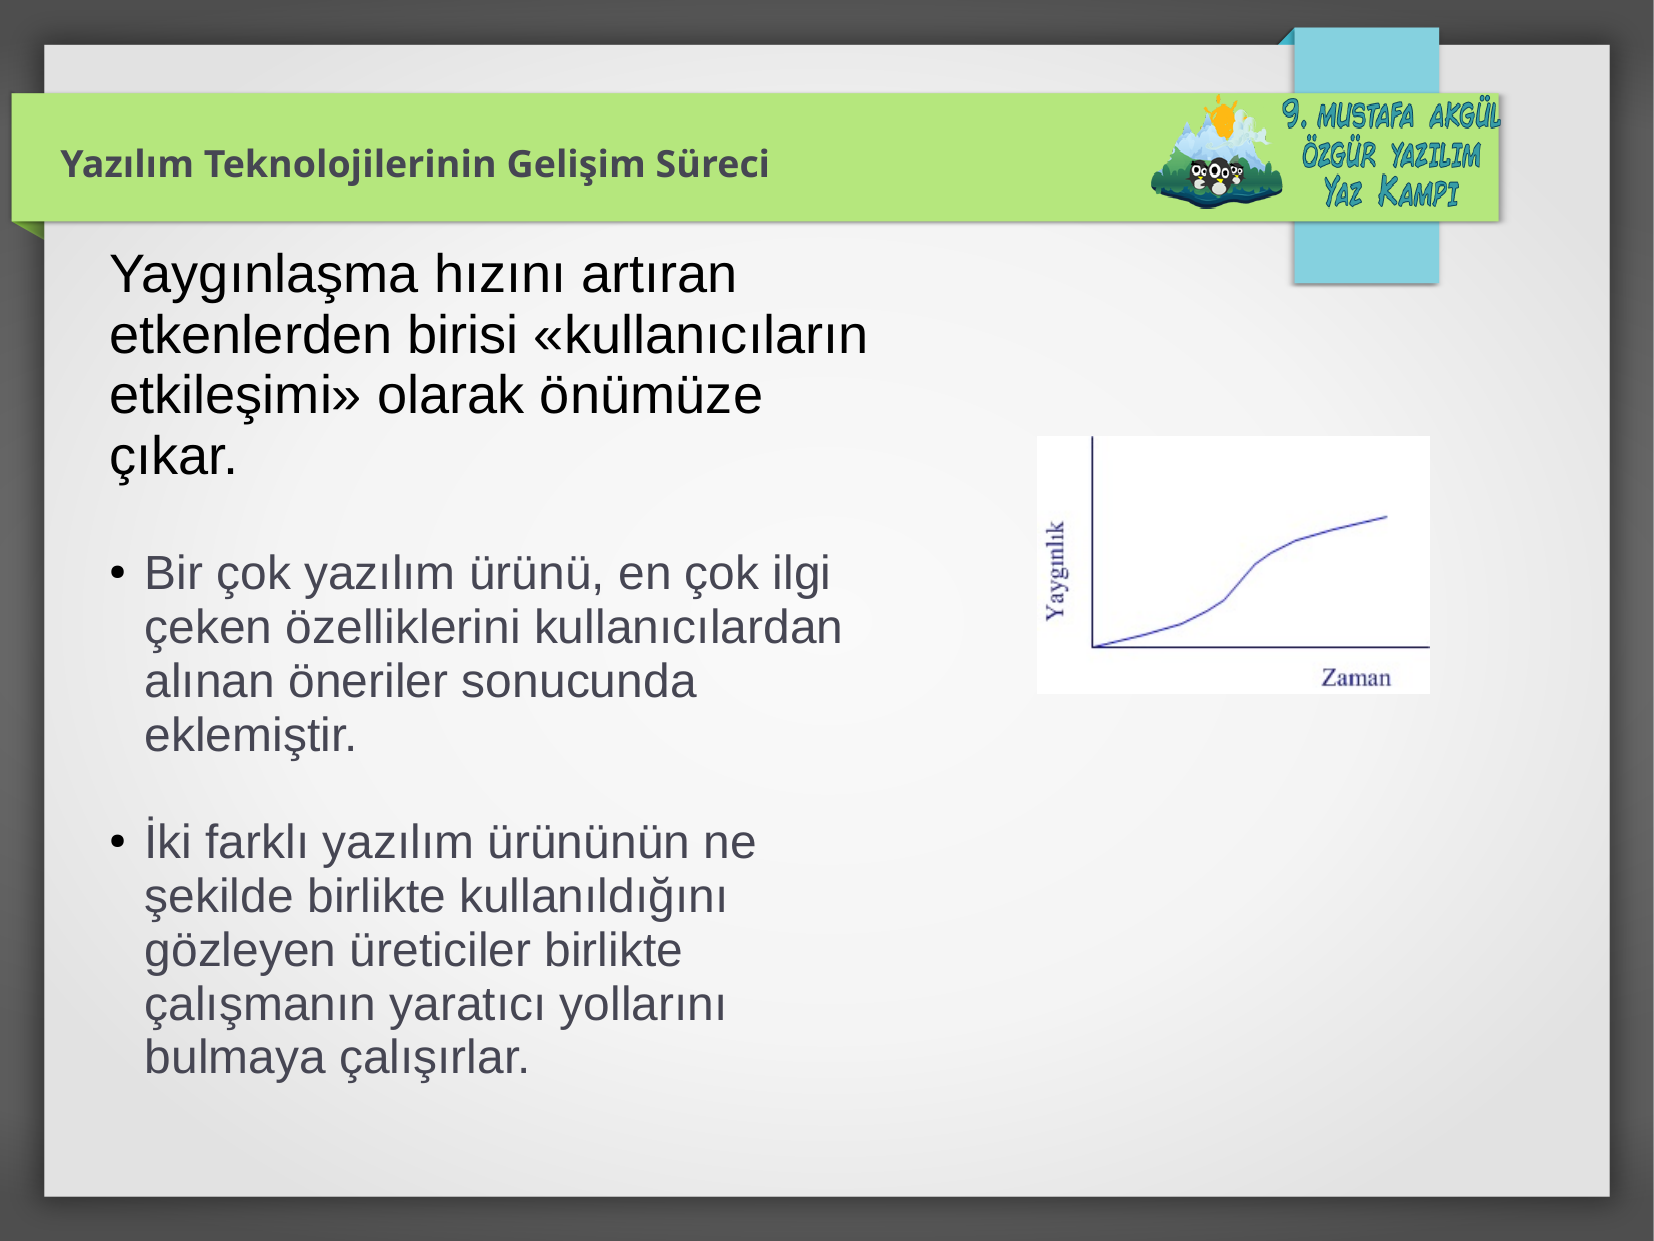

Yazılım Teknolojilerinin Gelişim Süreci
Yaygınlaşma hızını artıran etkenlerden birisi «kullanıcıların etkileşimi» olarak önümüze çıkar.
Bir çok yazılım ürünü, en çok ilgi çeken özelliklerini kullanıcılardan alınan öneriler sonucunda eklemiştir.
İki farklı yazılım ürününün ne şekilde birlikte kullanıldığını gözleyen üreticiler birlikte çalışmanın yaratıcı yollarını bulmaya çalışırlar.